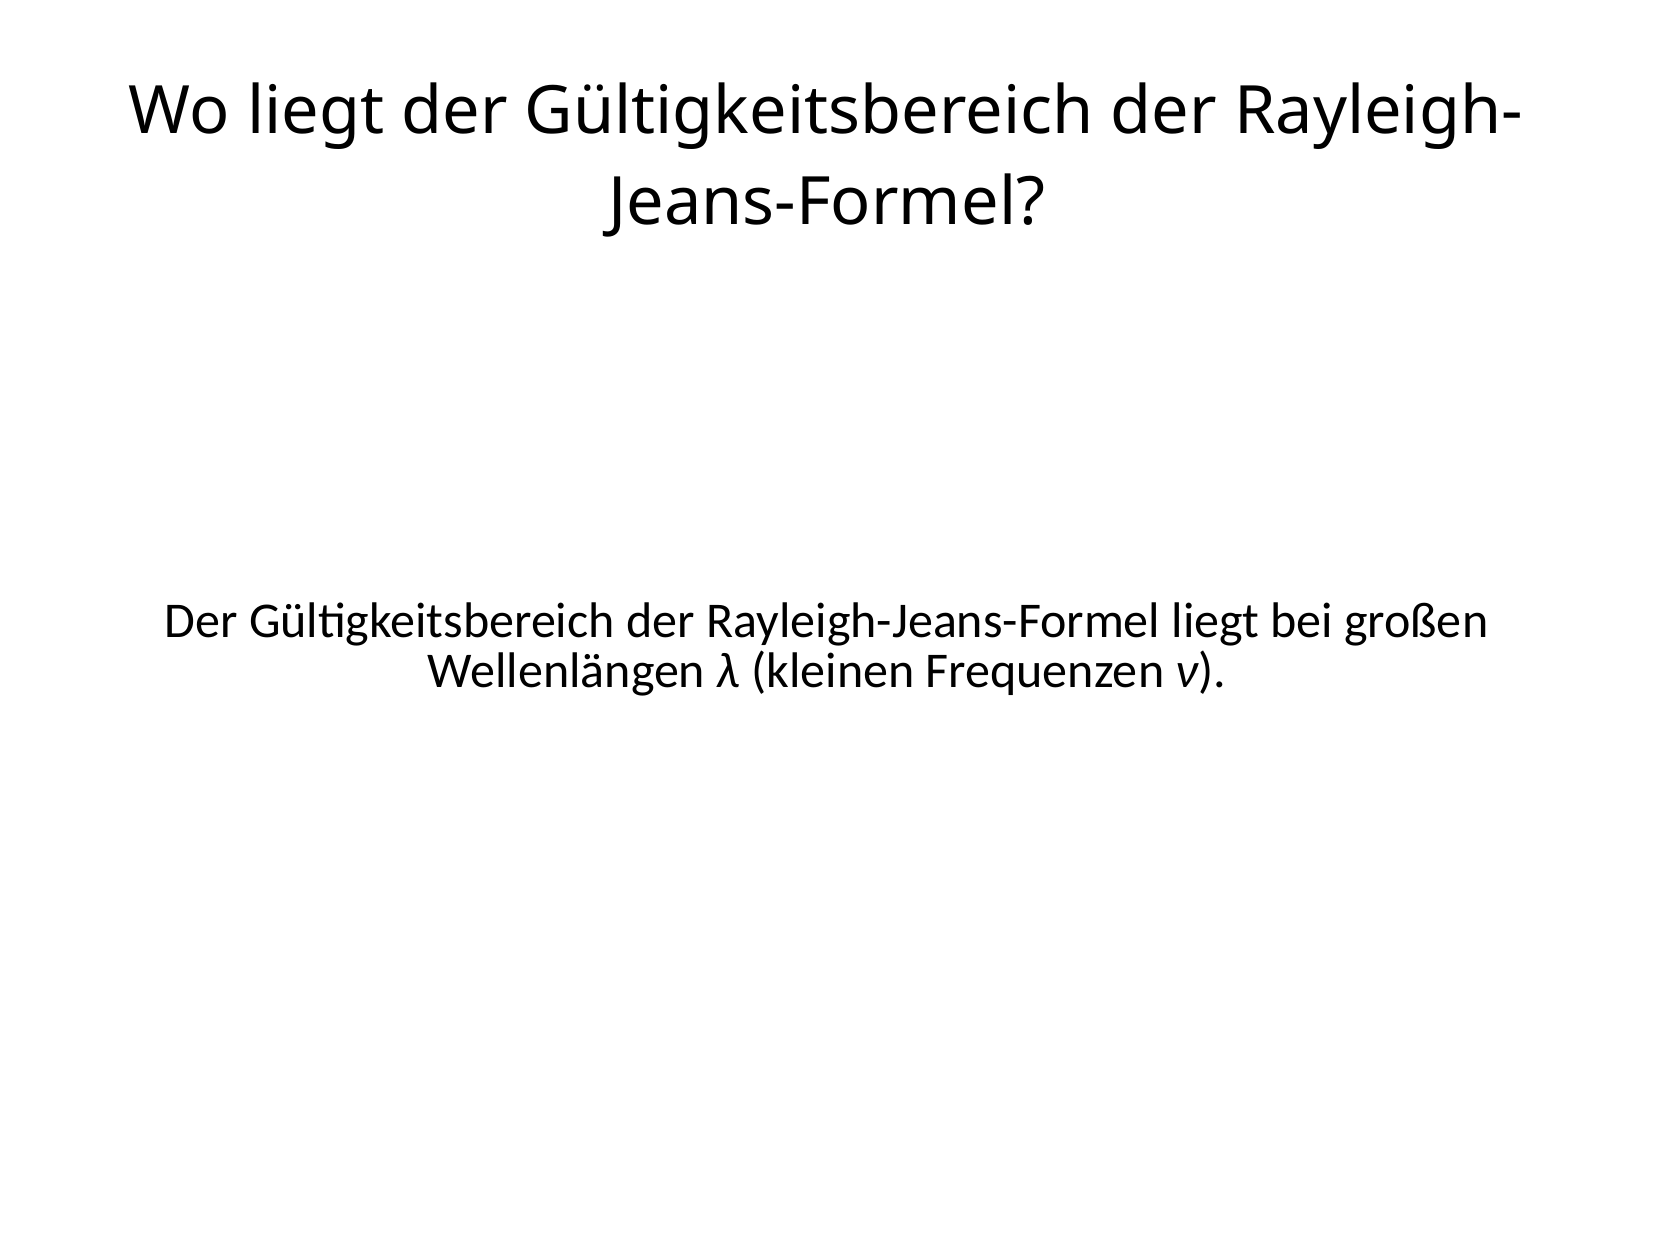

# Wo liegt der Gültigkeitsbereich der Rayleigh-Jeans-Formel?
Der Gültigkeitsbereich der Rayleigh-Jeans-Formel liegt bei großen Wellenlängen λ (kleinen Frequenzen ν).